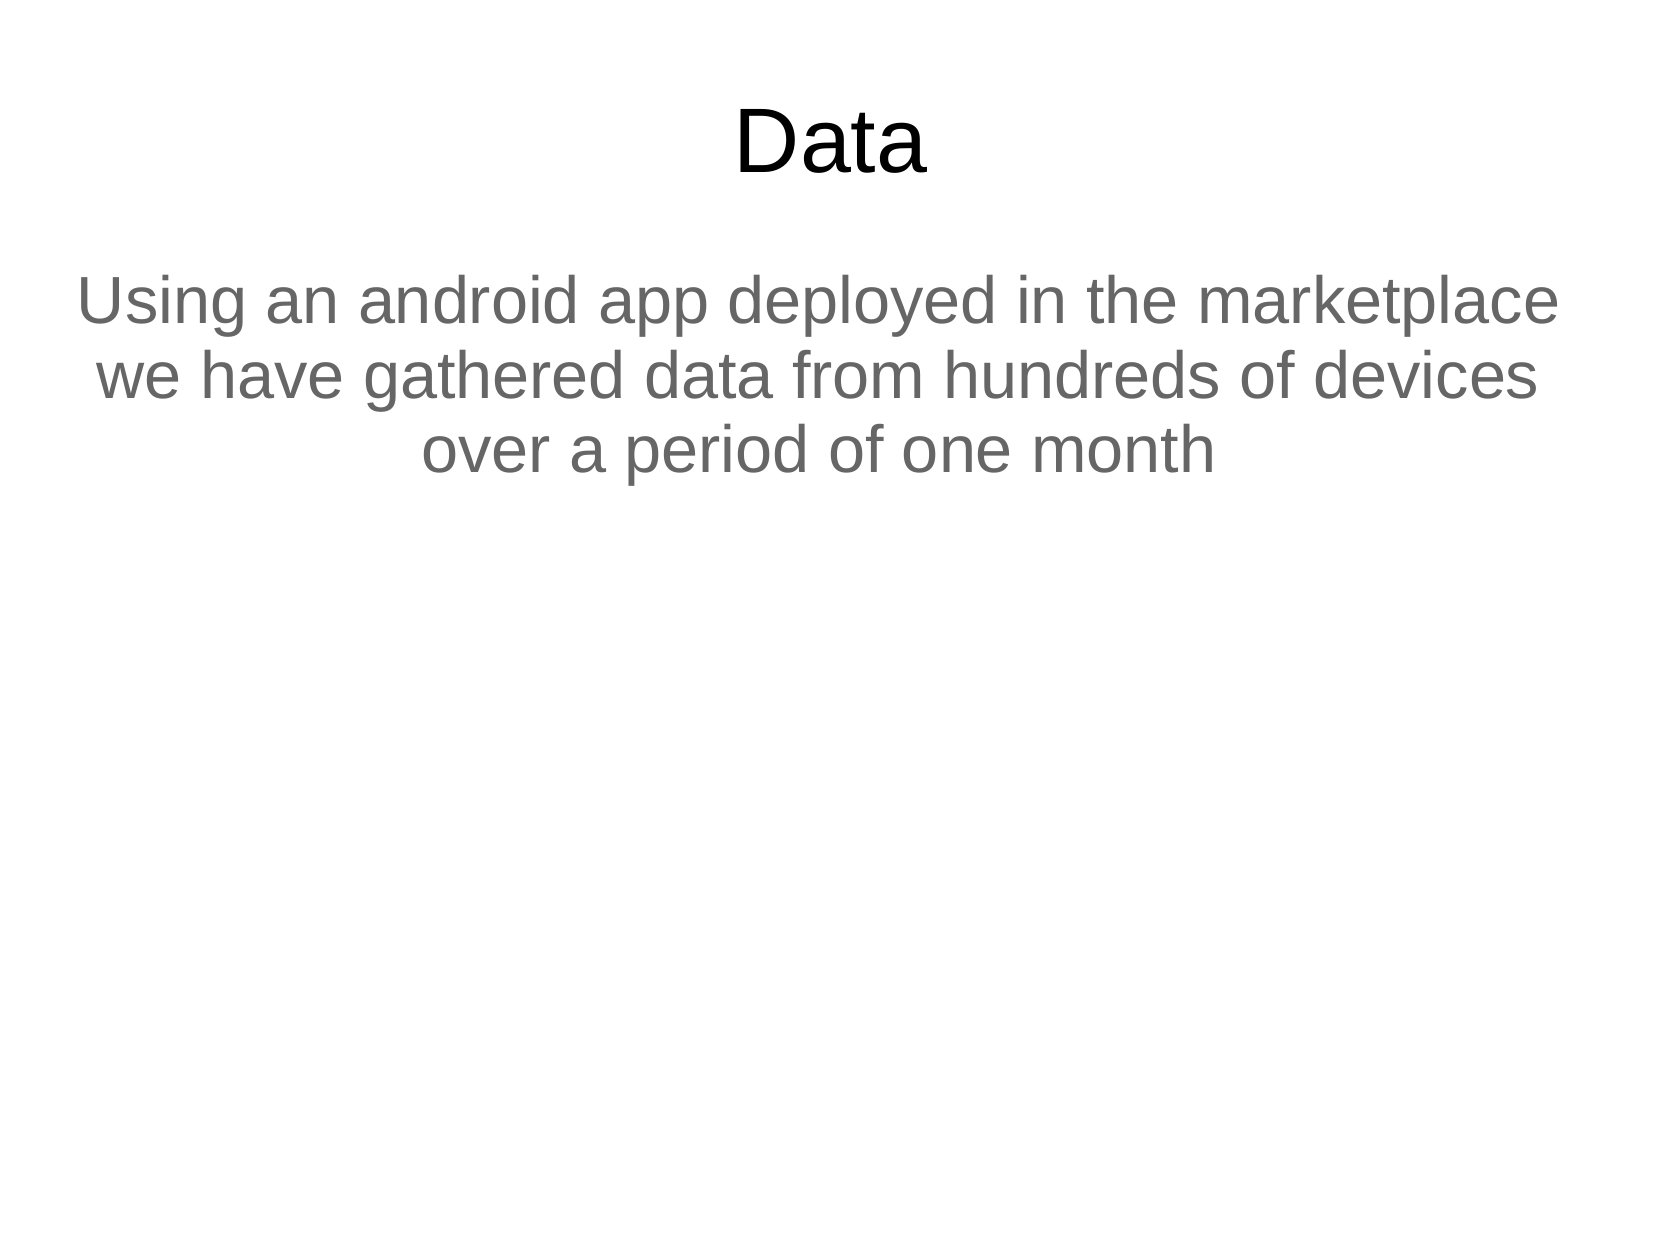

# Data
Using an android app deployed in the marketplace we have gathered data from hundreds of devices over a period of one month